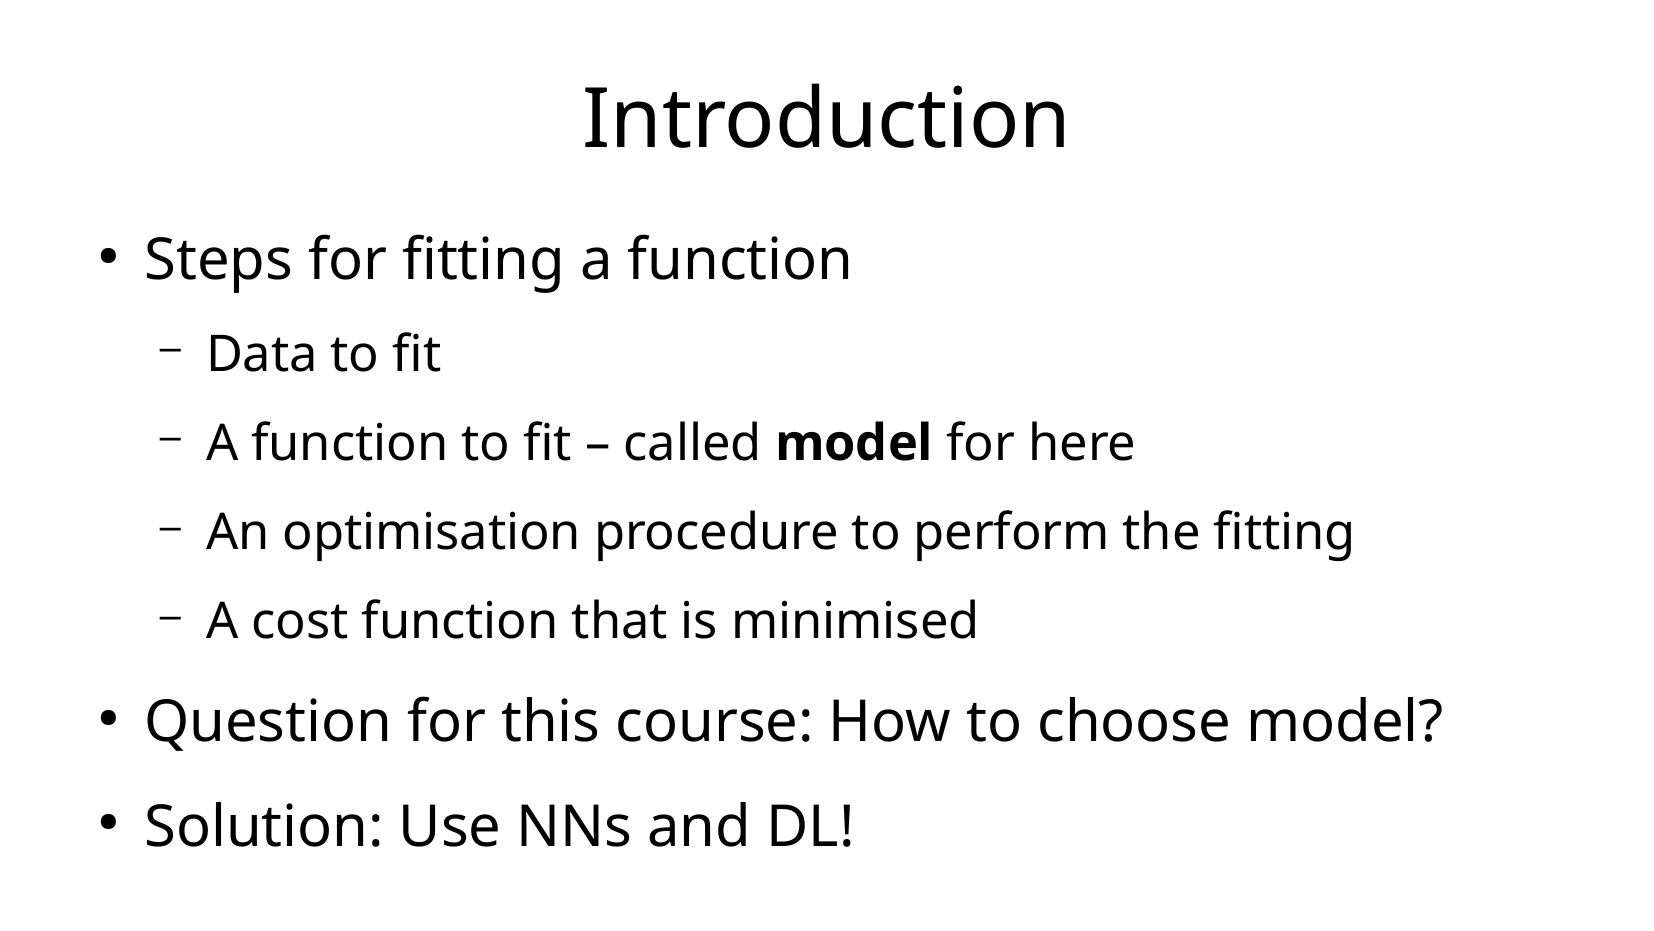

# Introduction
Steps for fitting a function
Data to fit
A function to fit – called model for here
An optimisation procedure to perform the fitting
A cost function that is minimised
Question for this course: How to choose model?
Solution: Use NNs and DL!